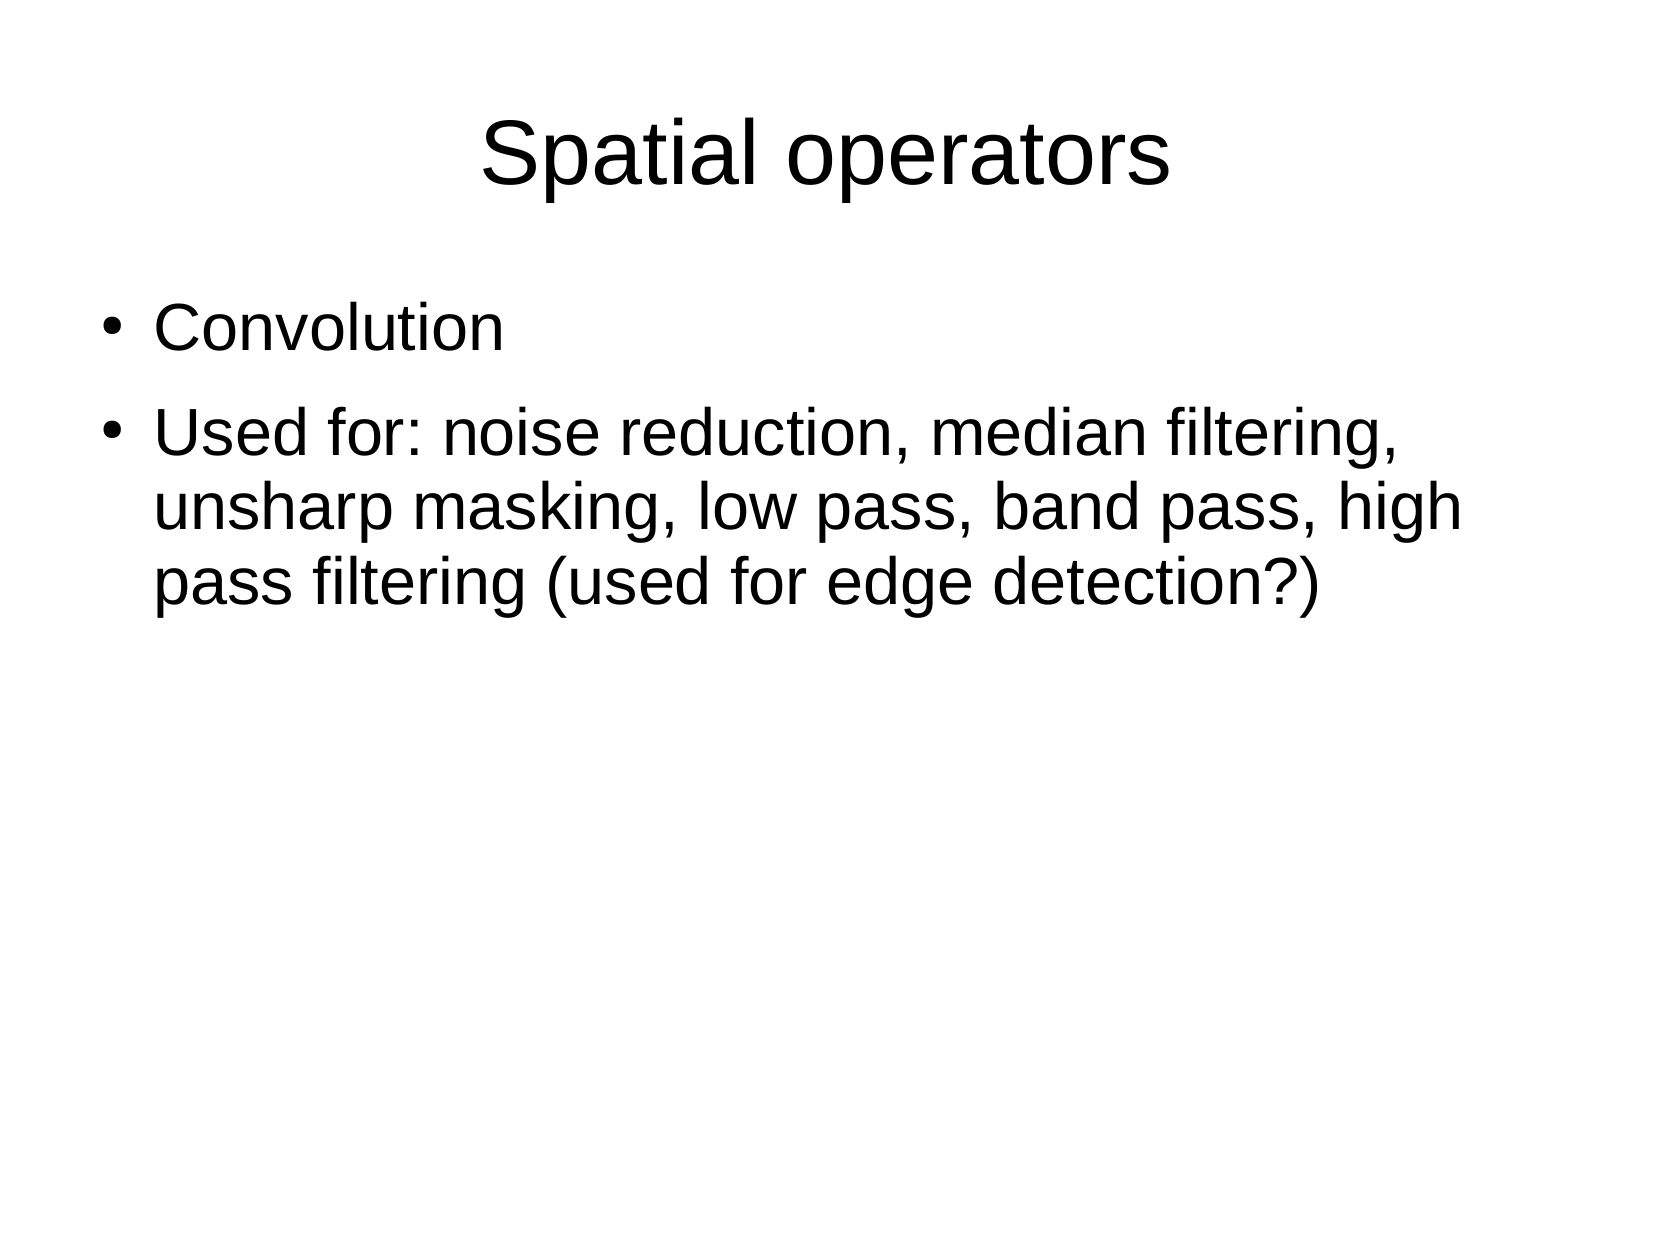

# Spatial operators
Convolution
Used for: noise reduction, median filtering, unsharp masking, low pass, band pass, high pass filtering (used for edge detection?)